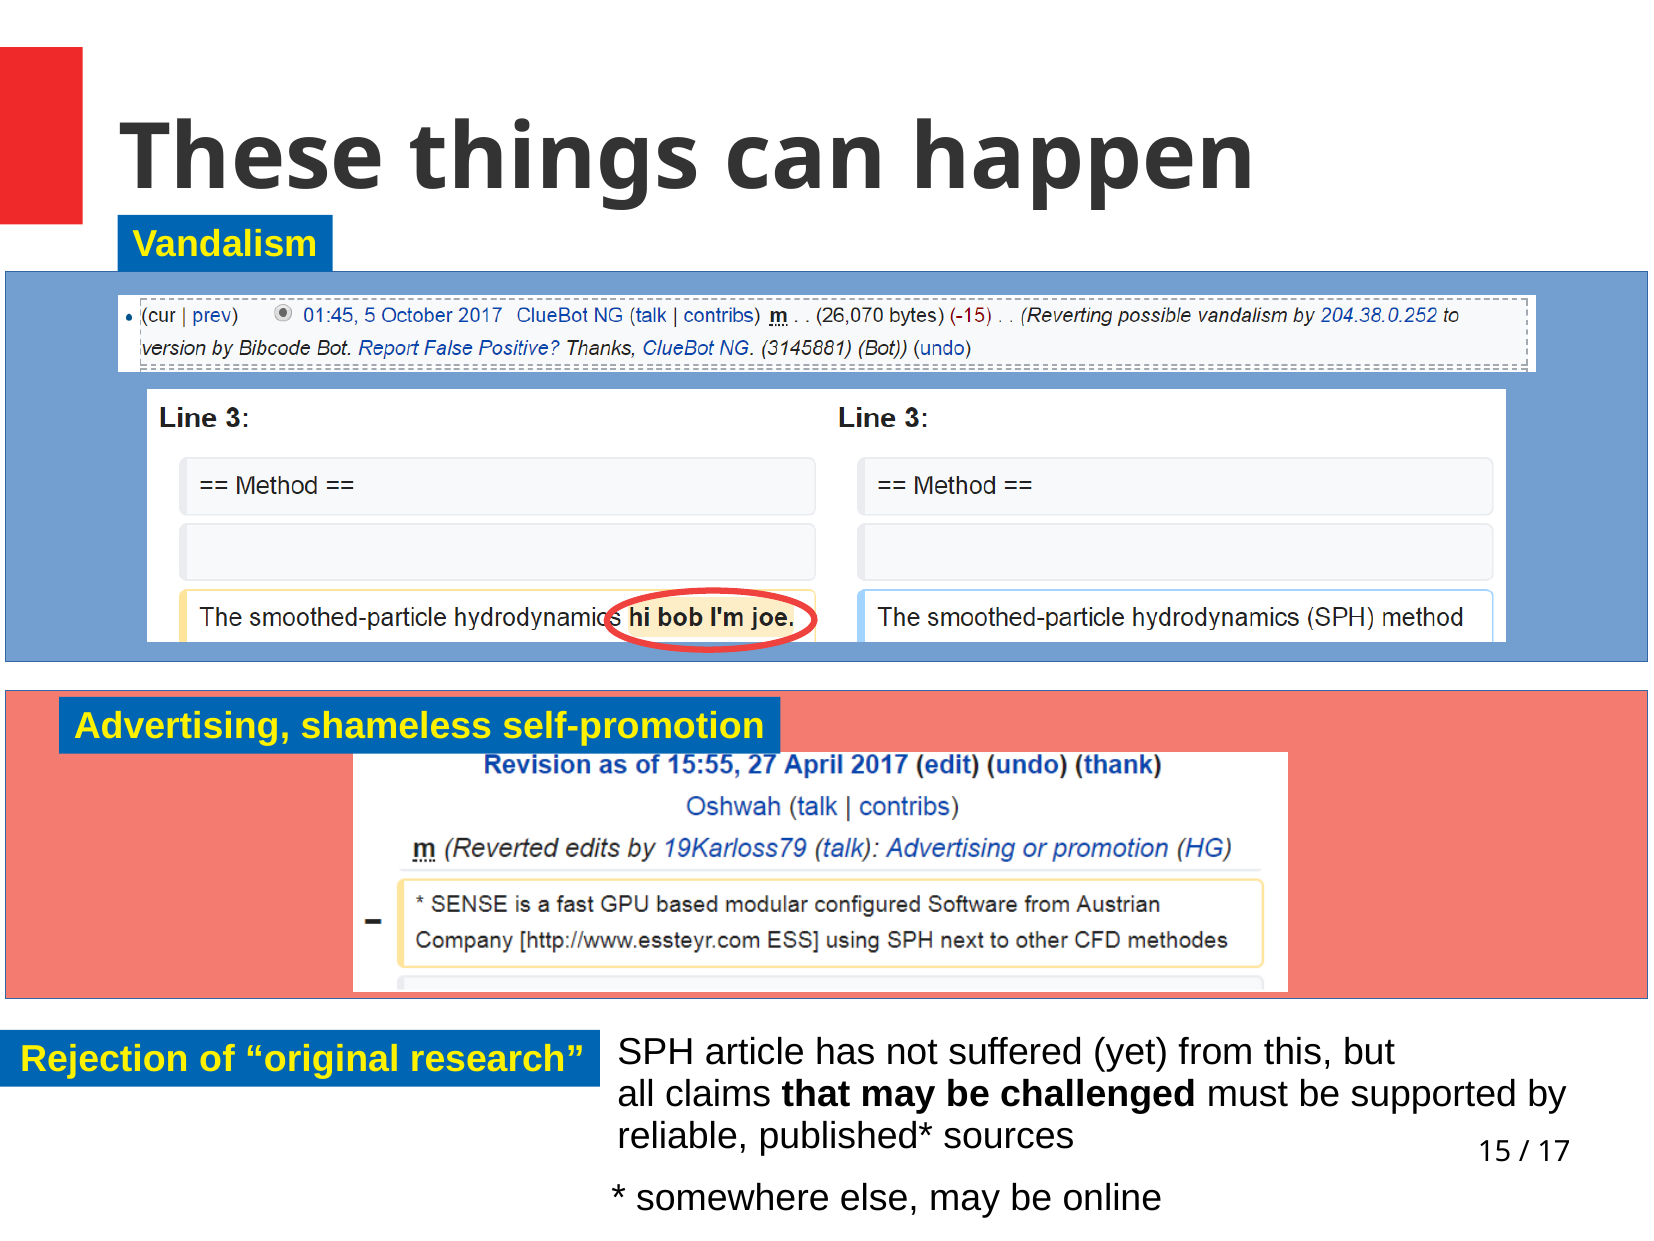

# These things can happen
Vandalism
Advertising, shameless self-promotion
SPH article has not suffered (yet) from this, but
all claims that may be challenged must be supported by
reliable, published* sources
 Rejection of “original research”
15
* somewhere else, may be online